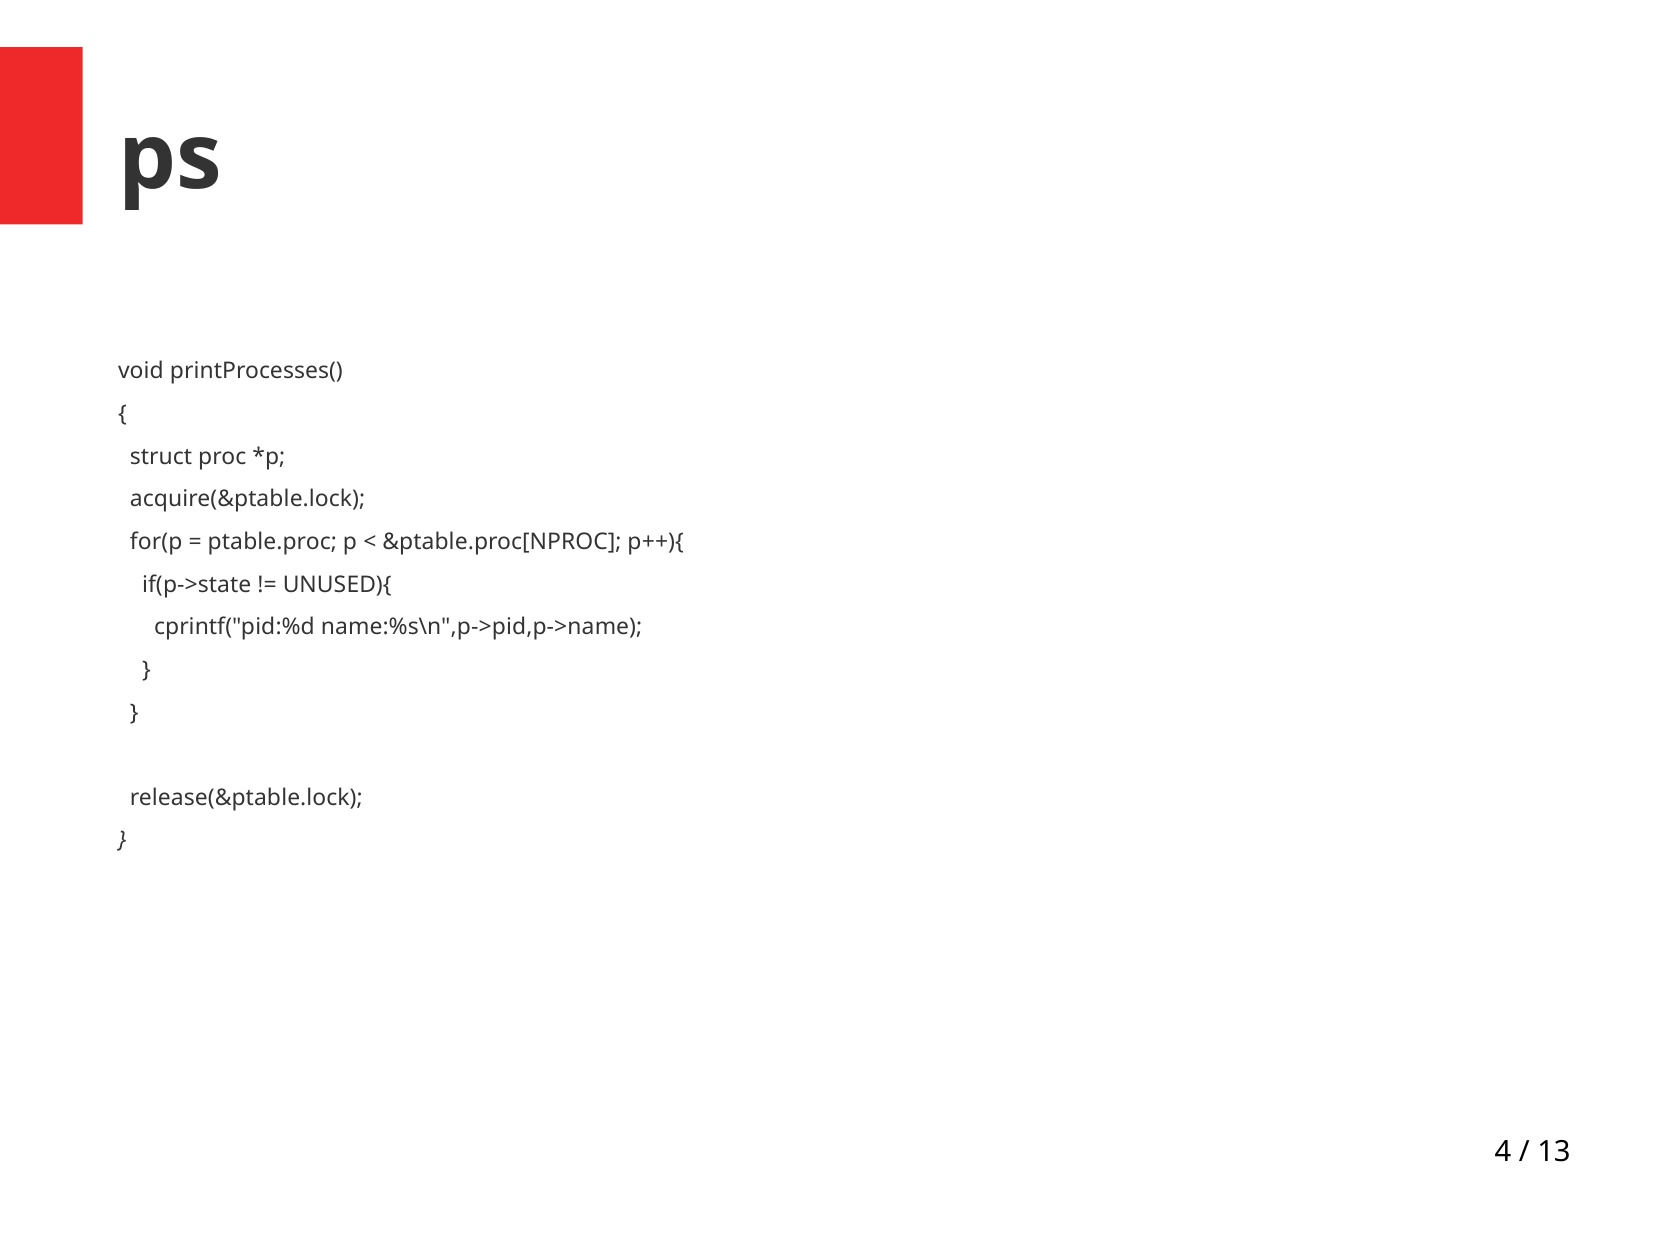

# ps
void printProcesses()
{
 struct proc *p;
 acquire(&ptable.lock);
 for(p = ptable.proc; p < &ptable.proc[NPROC]; p++){
 if(p->state != UNUSED){
 cprintf("pid:%d name:%s\n",p->pid,p->name);
 }
 }
 release(&ptable.lock);
}
4